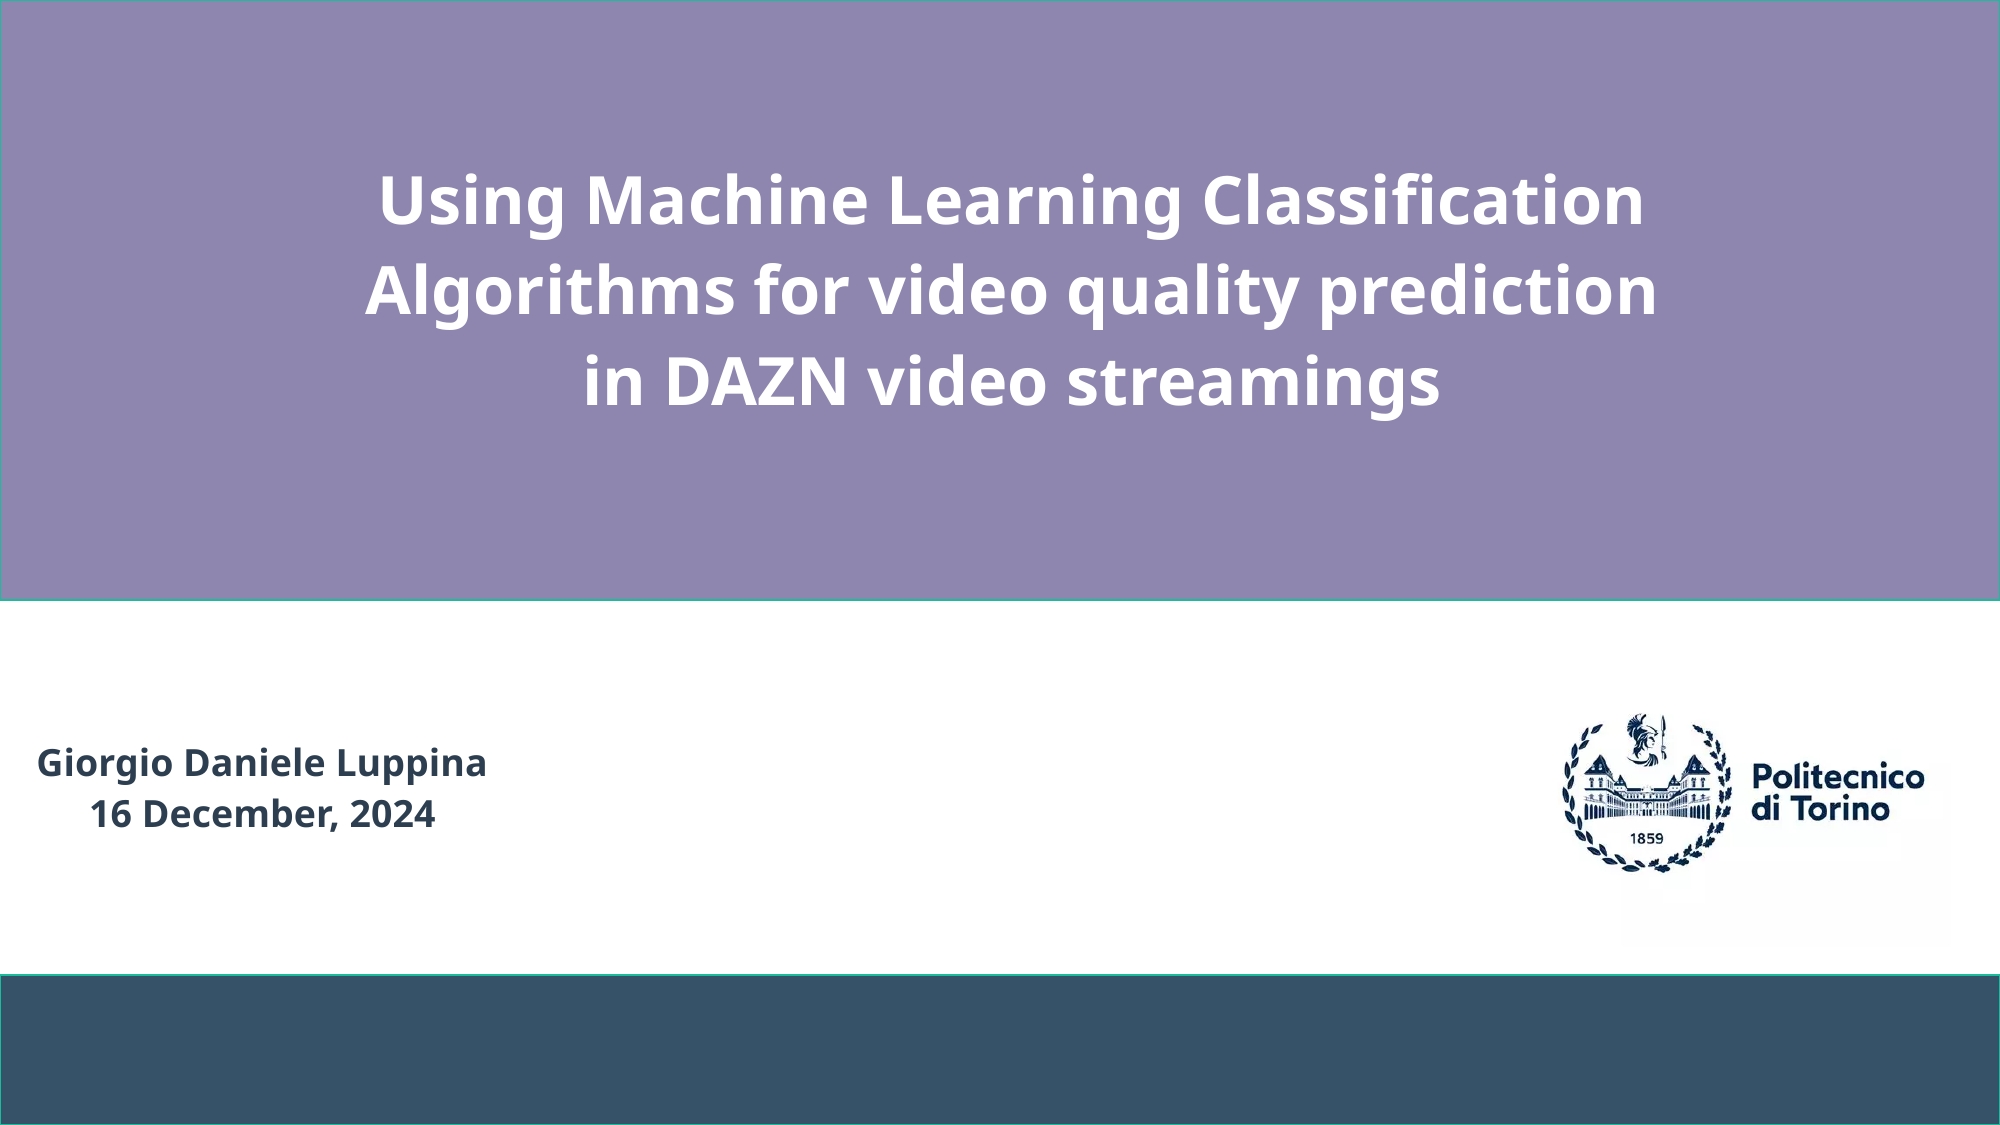

Using Machine Learning Classification Algorithms for video quality prediction in DAZN video streamings
Giorgio Daniele Luppina
16 December, 2024